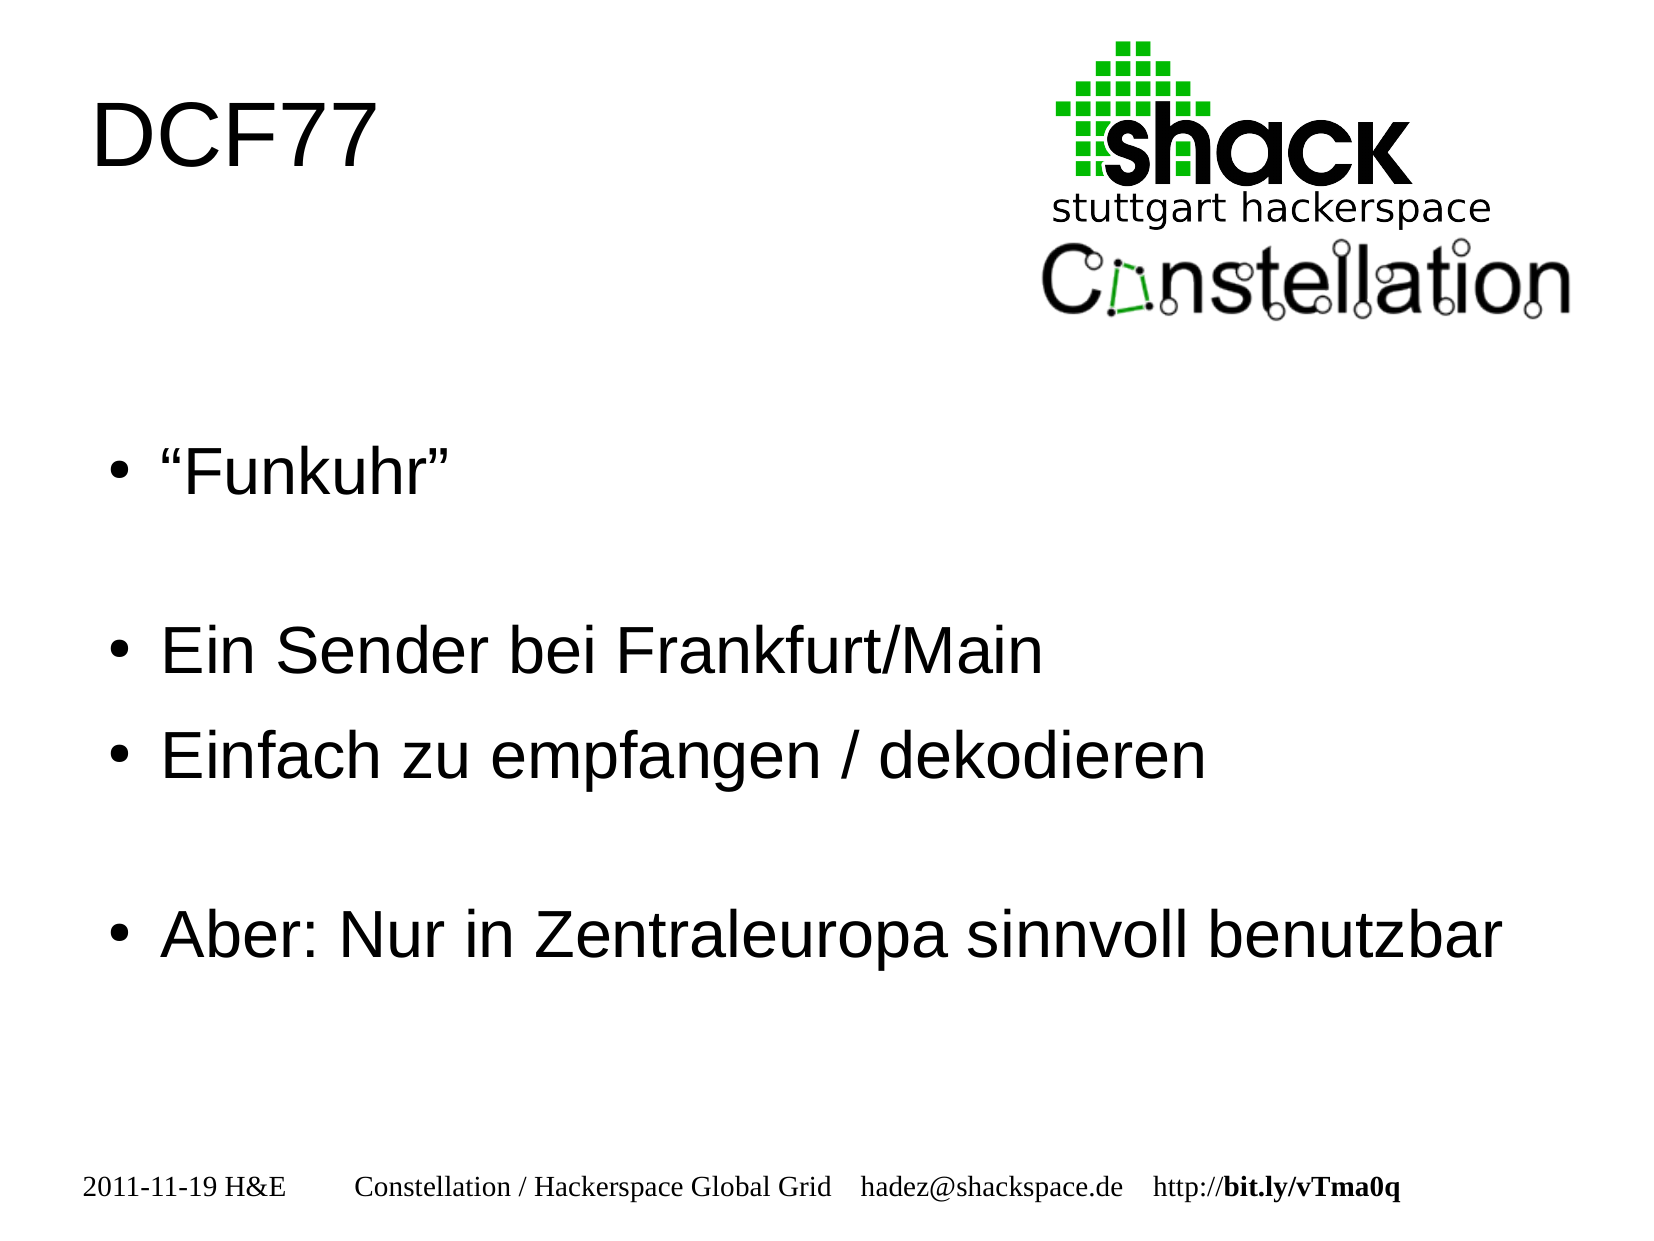

# DCF77
“Funkuhr”
Ein Sender bei Frankfurt/Main
Einfach zu empfangen / dekodieren
Aber: Nur in Zentraleuropa sinnvoll benutzbar